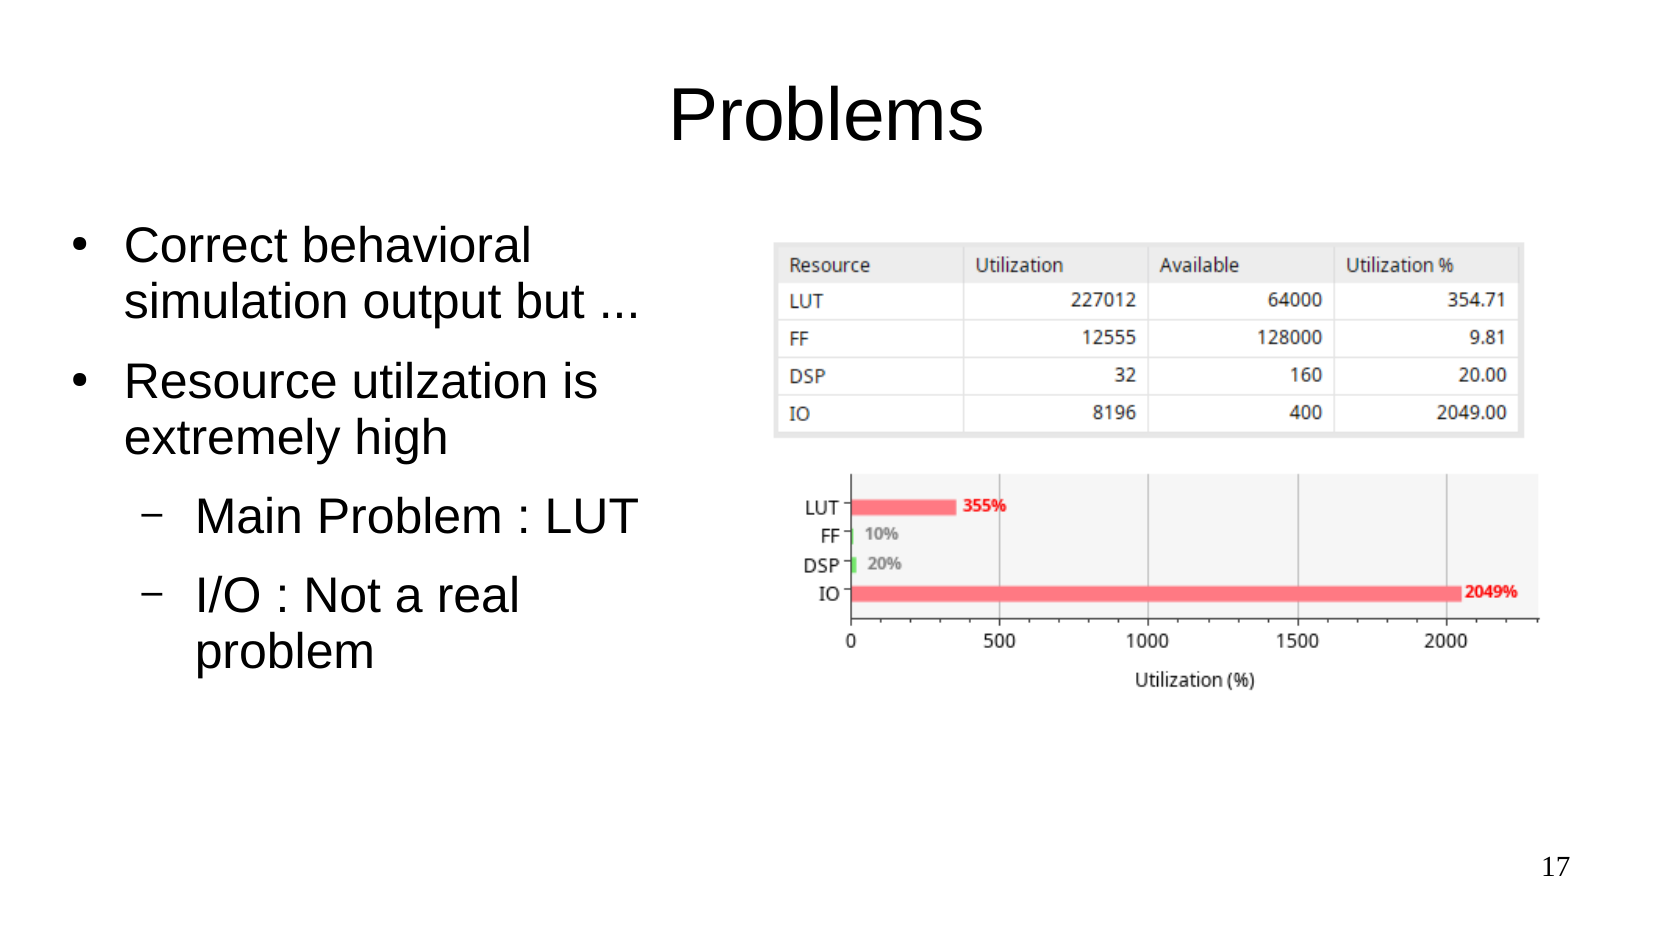

# Problems
Correct behavioral simulation output but ...
Resource utilzation is extremely high
Main Problem : LUT
I/O : Not a real problem
17